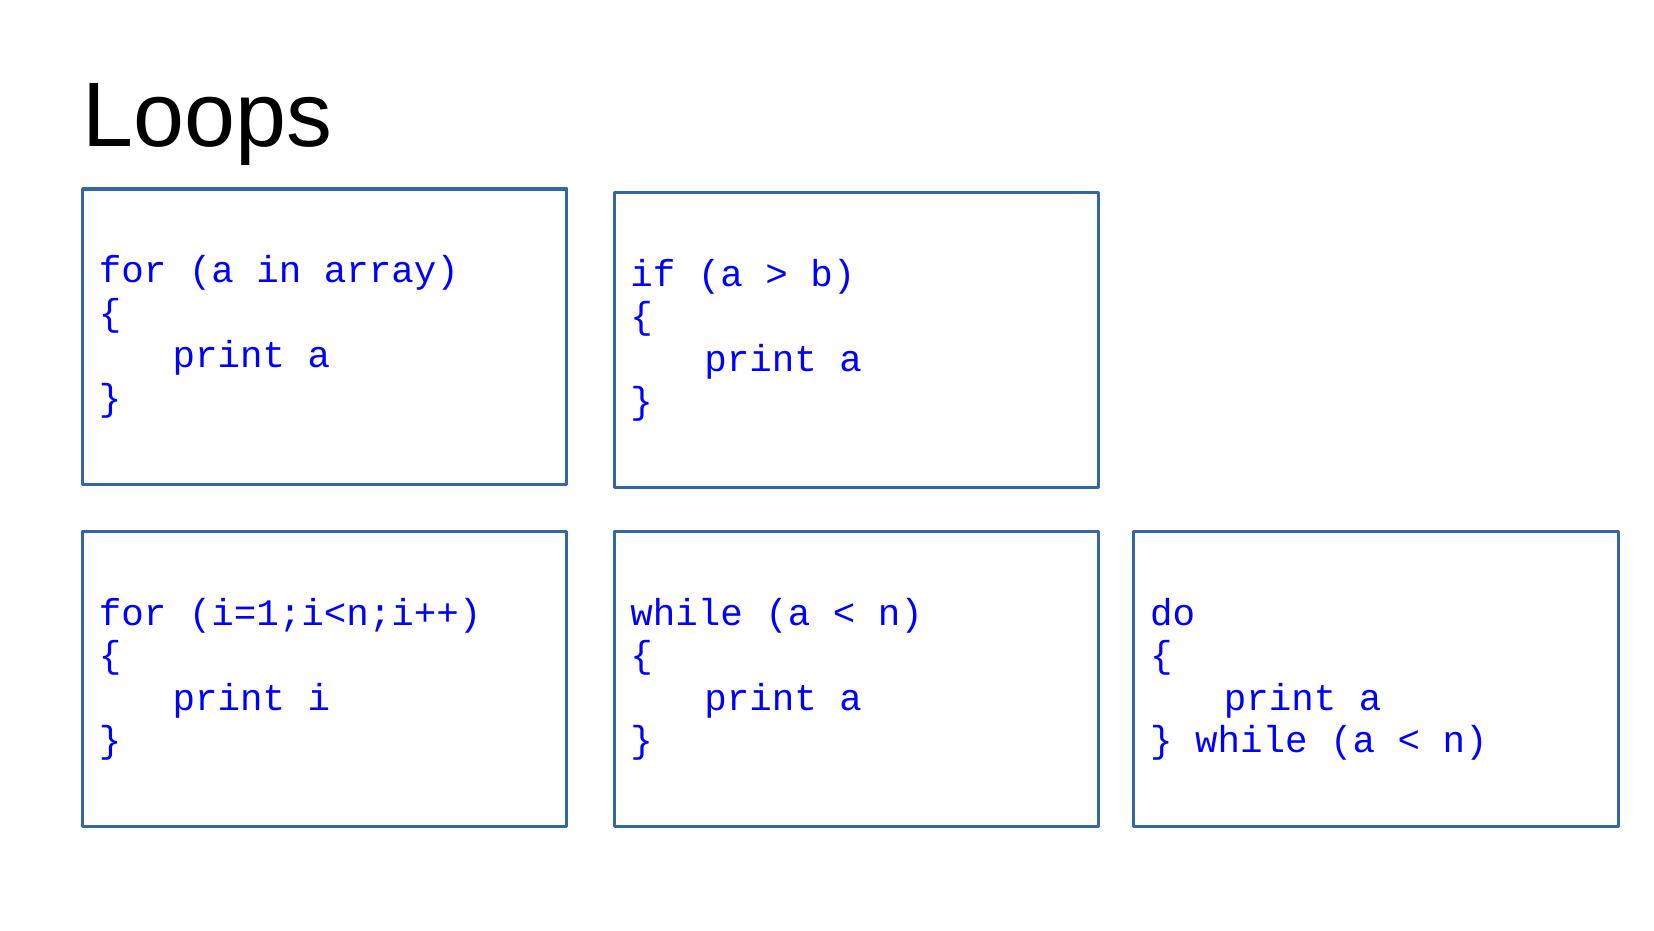

# Loops
for (a in array)
{
	print a
}
if (a > b)
{
	print a
}
for (i=1;i<n;i++)
{
	print i
}
while (a < n)
{
	print a
}
do
{
	print a
} while (a < n)